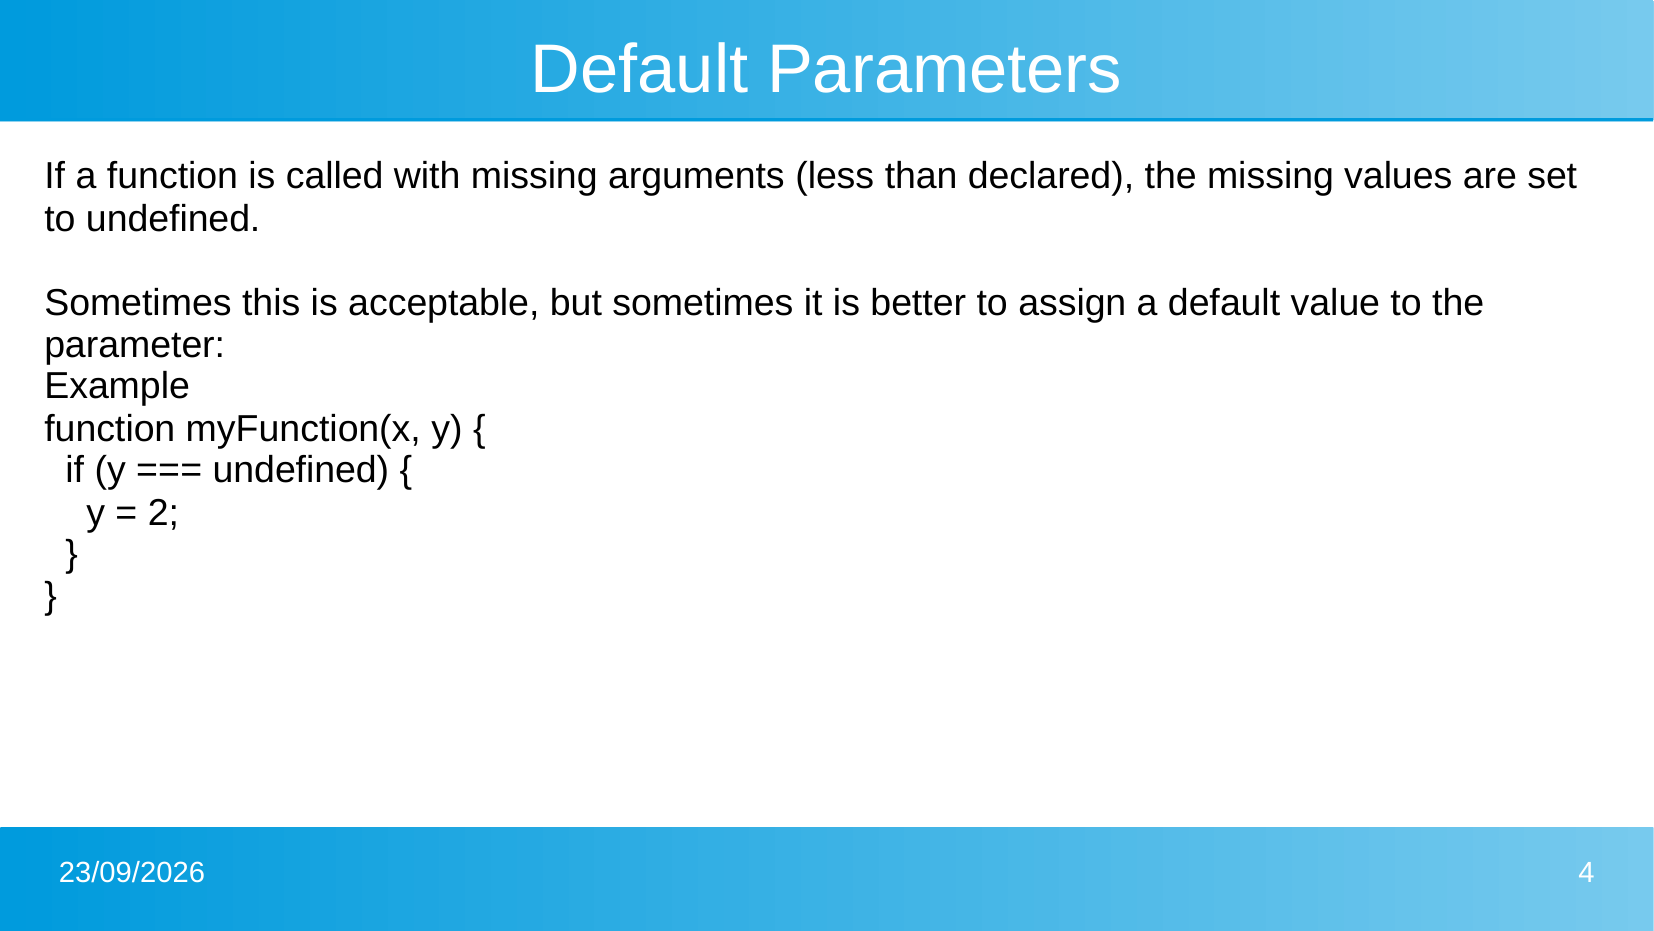

# Default Parameters
If a function is called with missing arguments (less than declared), the missing values are set to undefined.
Sometimes this is acceptable, but sometimes it is better to assign a default value to the parameter:
Example
function myFunction(x, y) {
 if (y === undefined) {
 y = 2;
 }
}
4